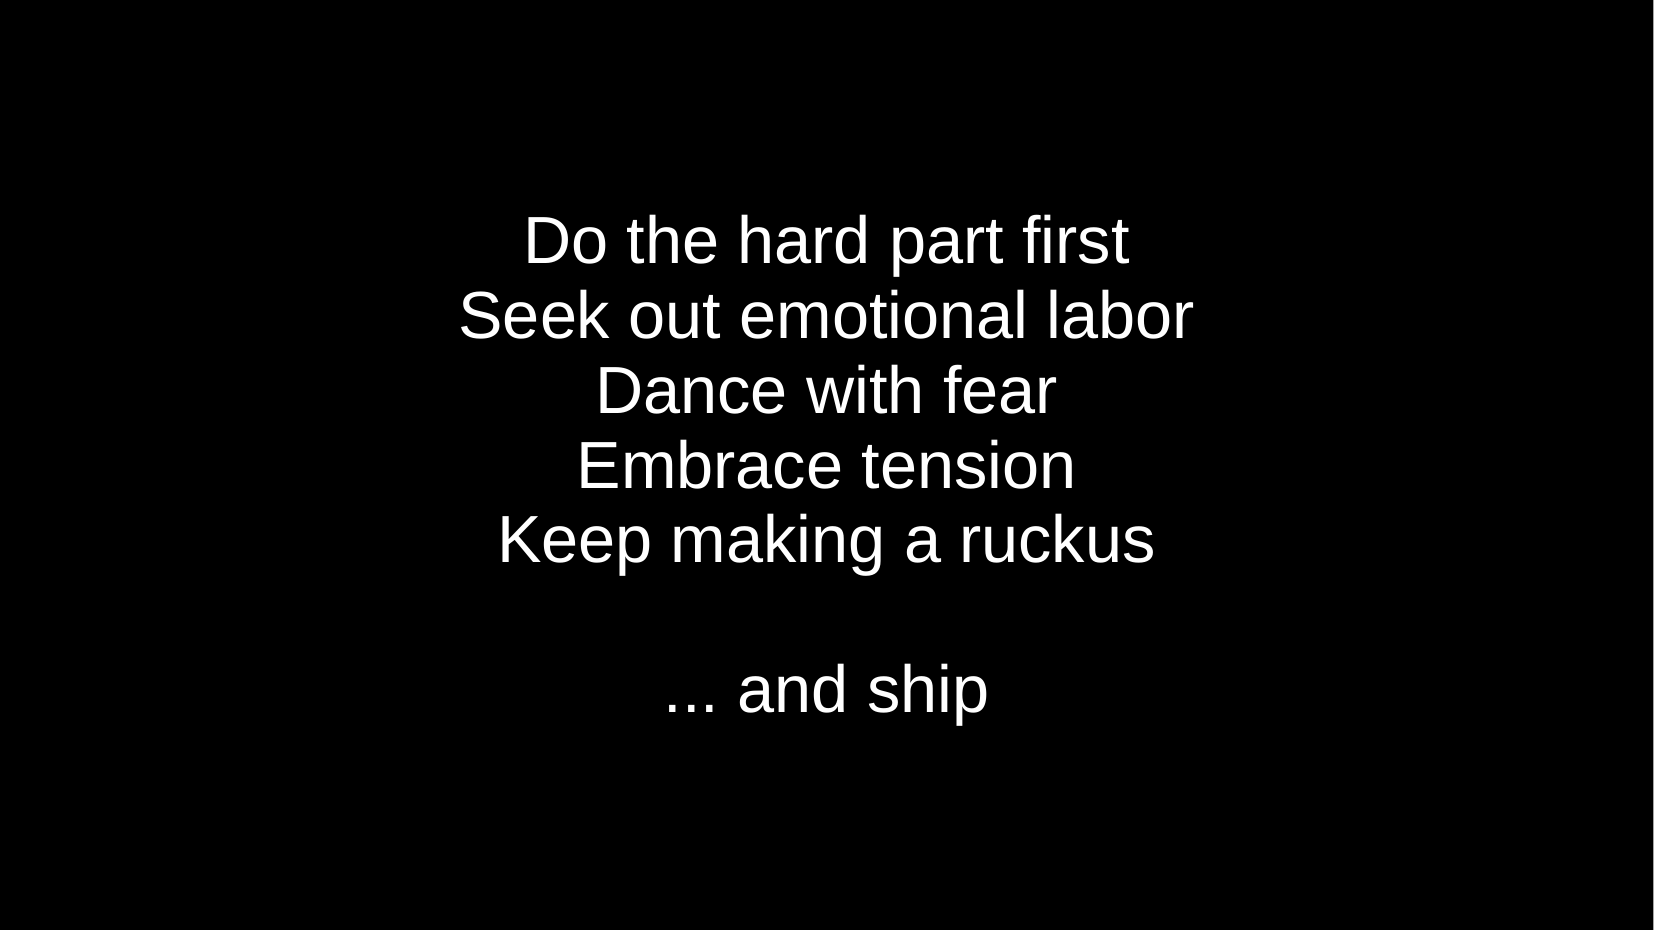

# Do the hard part first
Seek out emotional labor
Dance with fear
Embrace tension
Keep making a ruckus
... and ship